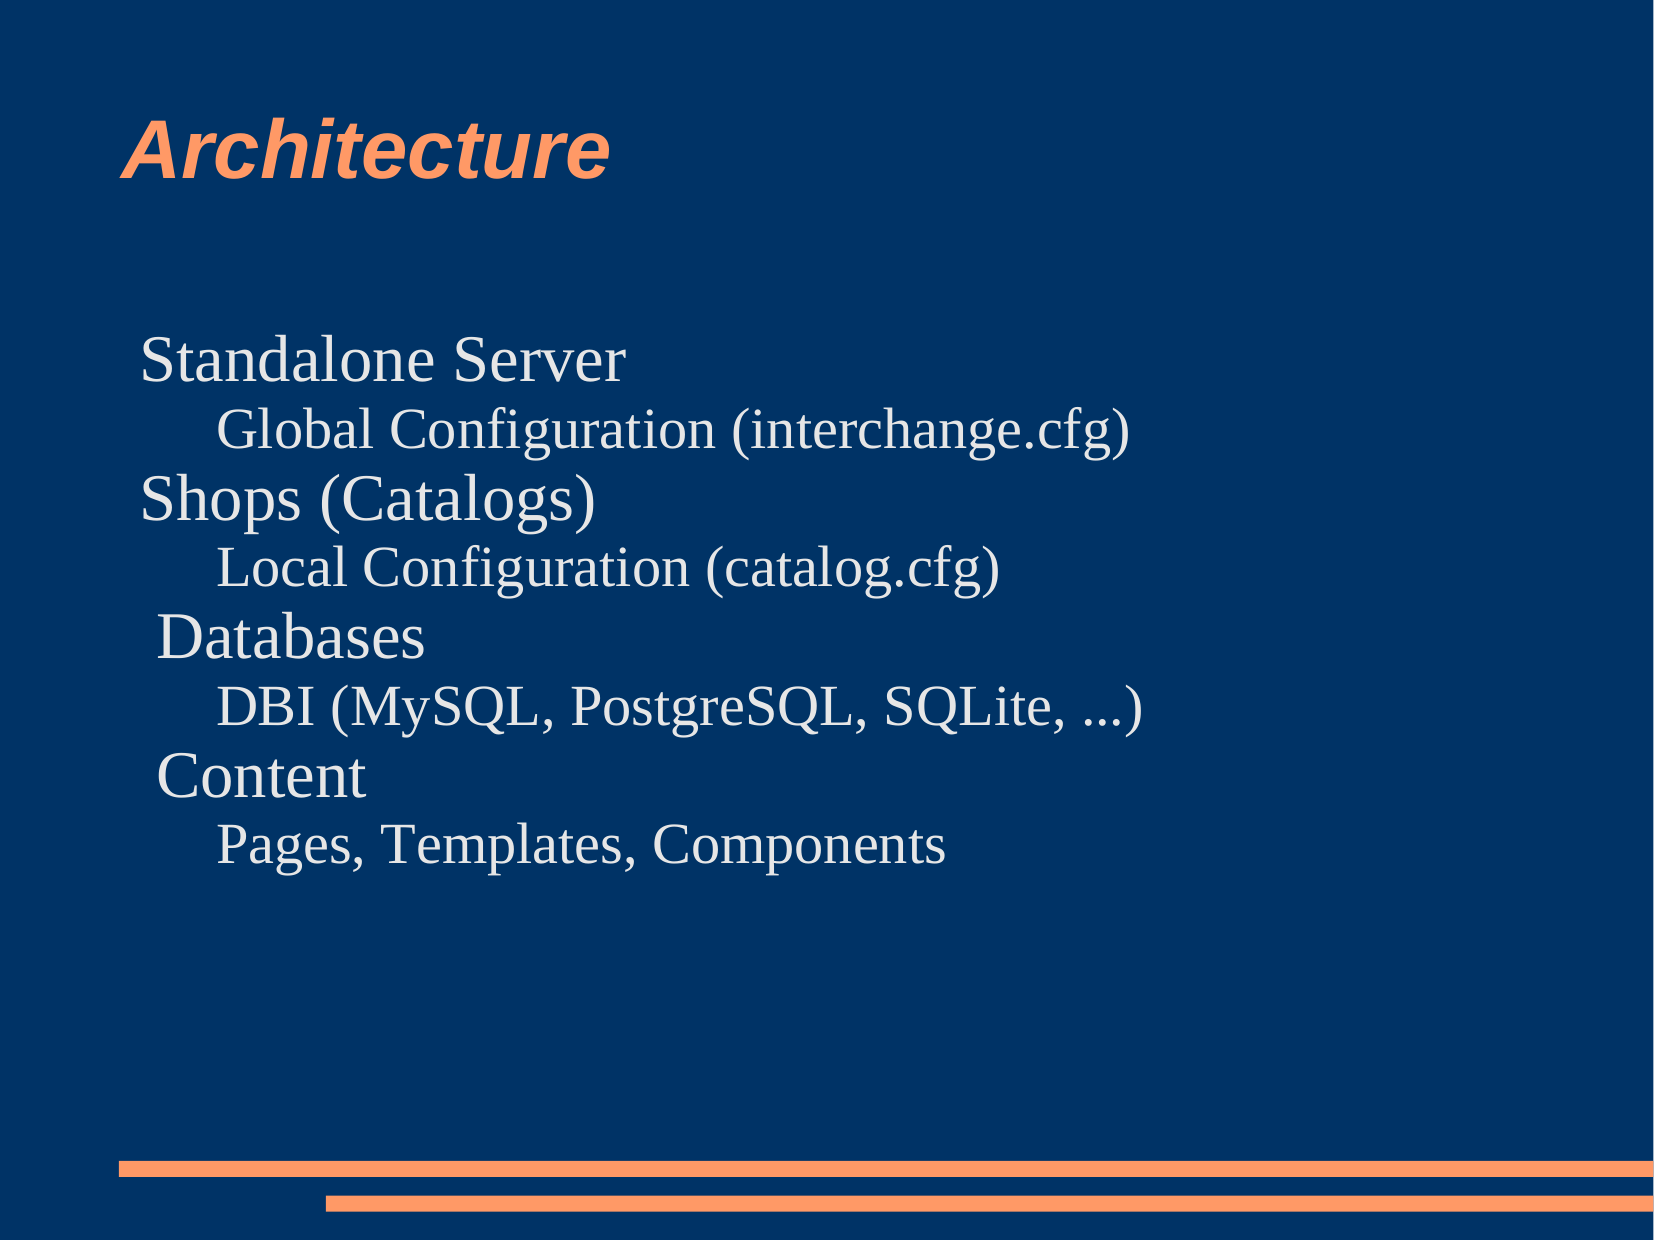

# Architecture
Standalone Server
Global Configuration (interchange.cfg)
Shops (Catalogs)
Local Configuration (catalog.cfg)
 Databases
DBI (MySQL, PostgreSQL, SQLite, ...)
 Content
Pages, Templates, Components